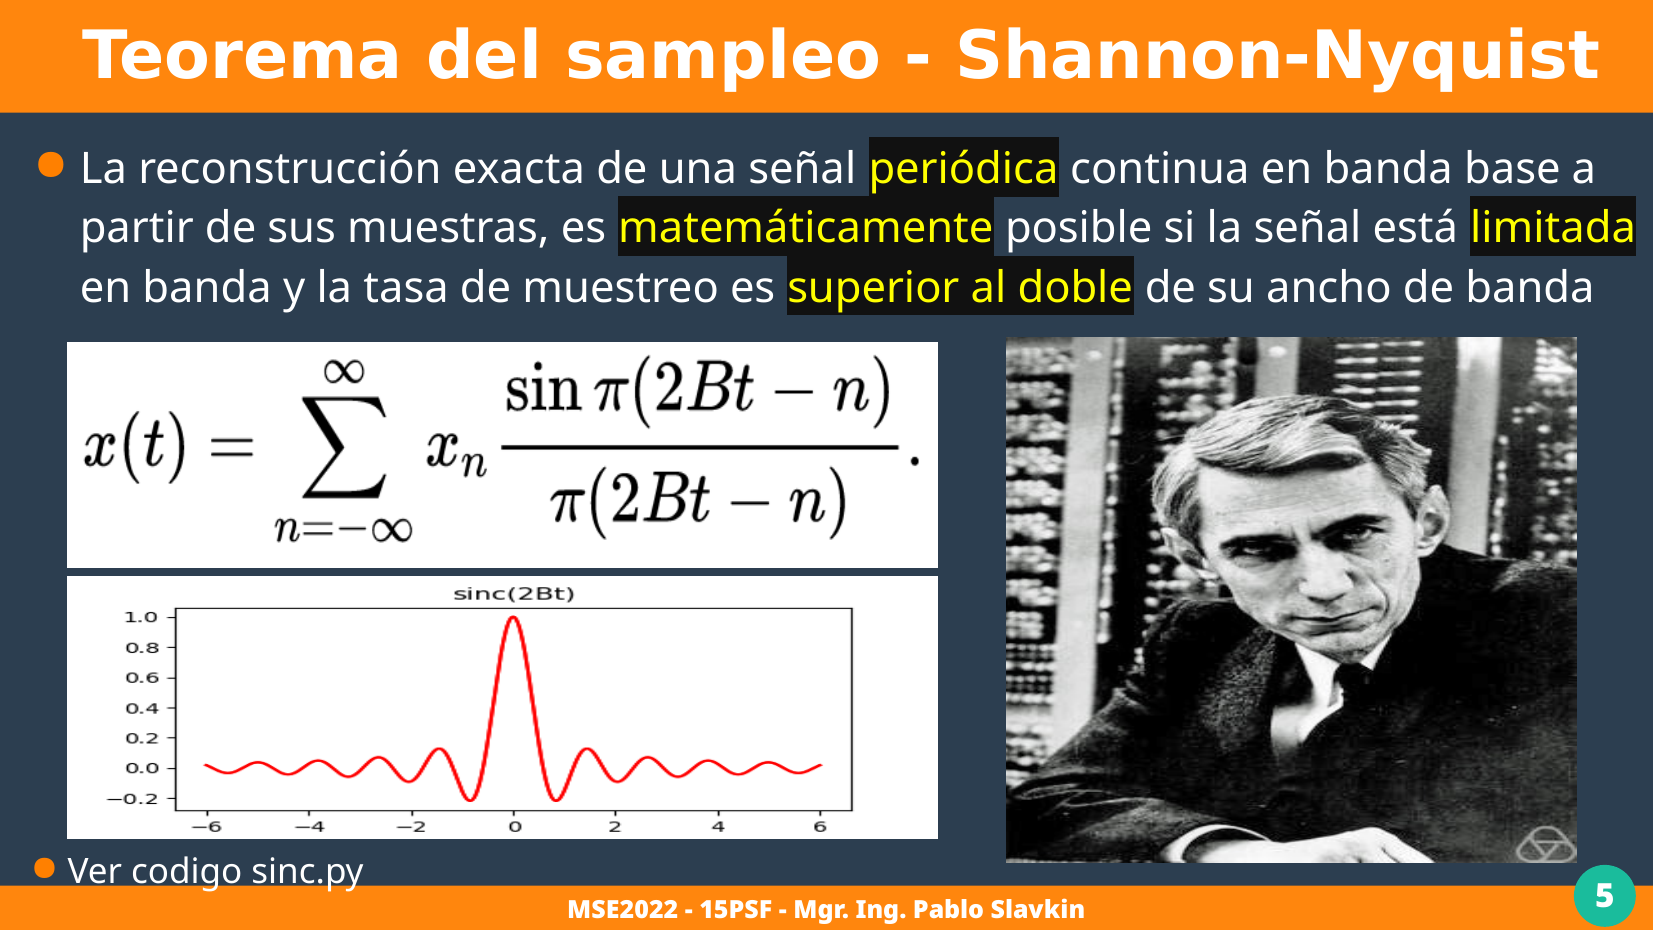

Teorema del sampleo - Shannon-Nyquist
# La reconstrucción exacta de una señal periódica continua en banda base a partir de sus muestras, es matemáticamente posible si la señal está limitada en banda y la tasa de muestreo es superior al doble de su ancho de banda
Ver codigo sinc.py
MSE2022 - 15PSF - Mgr. Ing. Pablo Slavkin